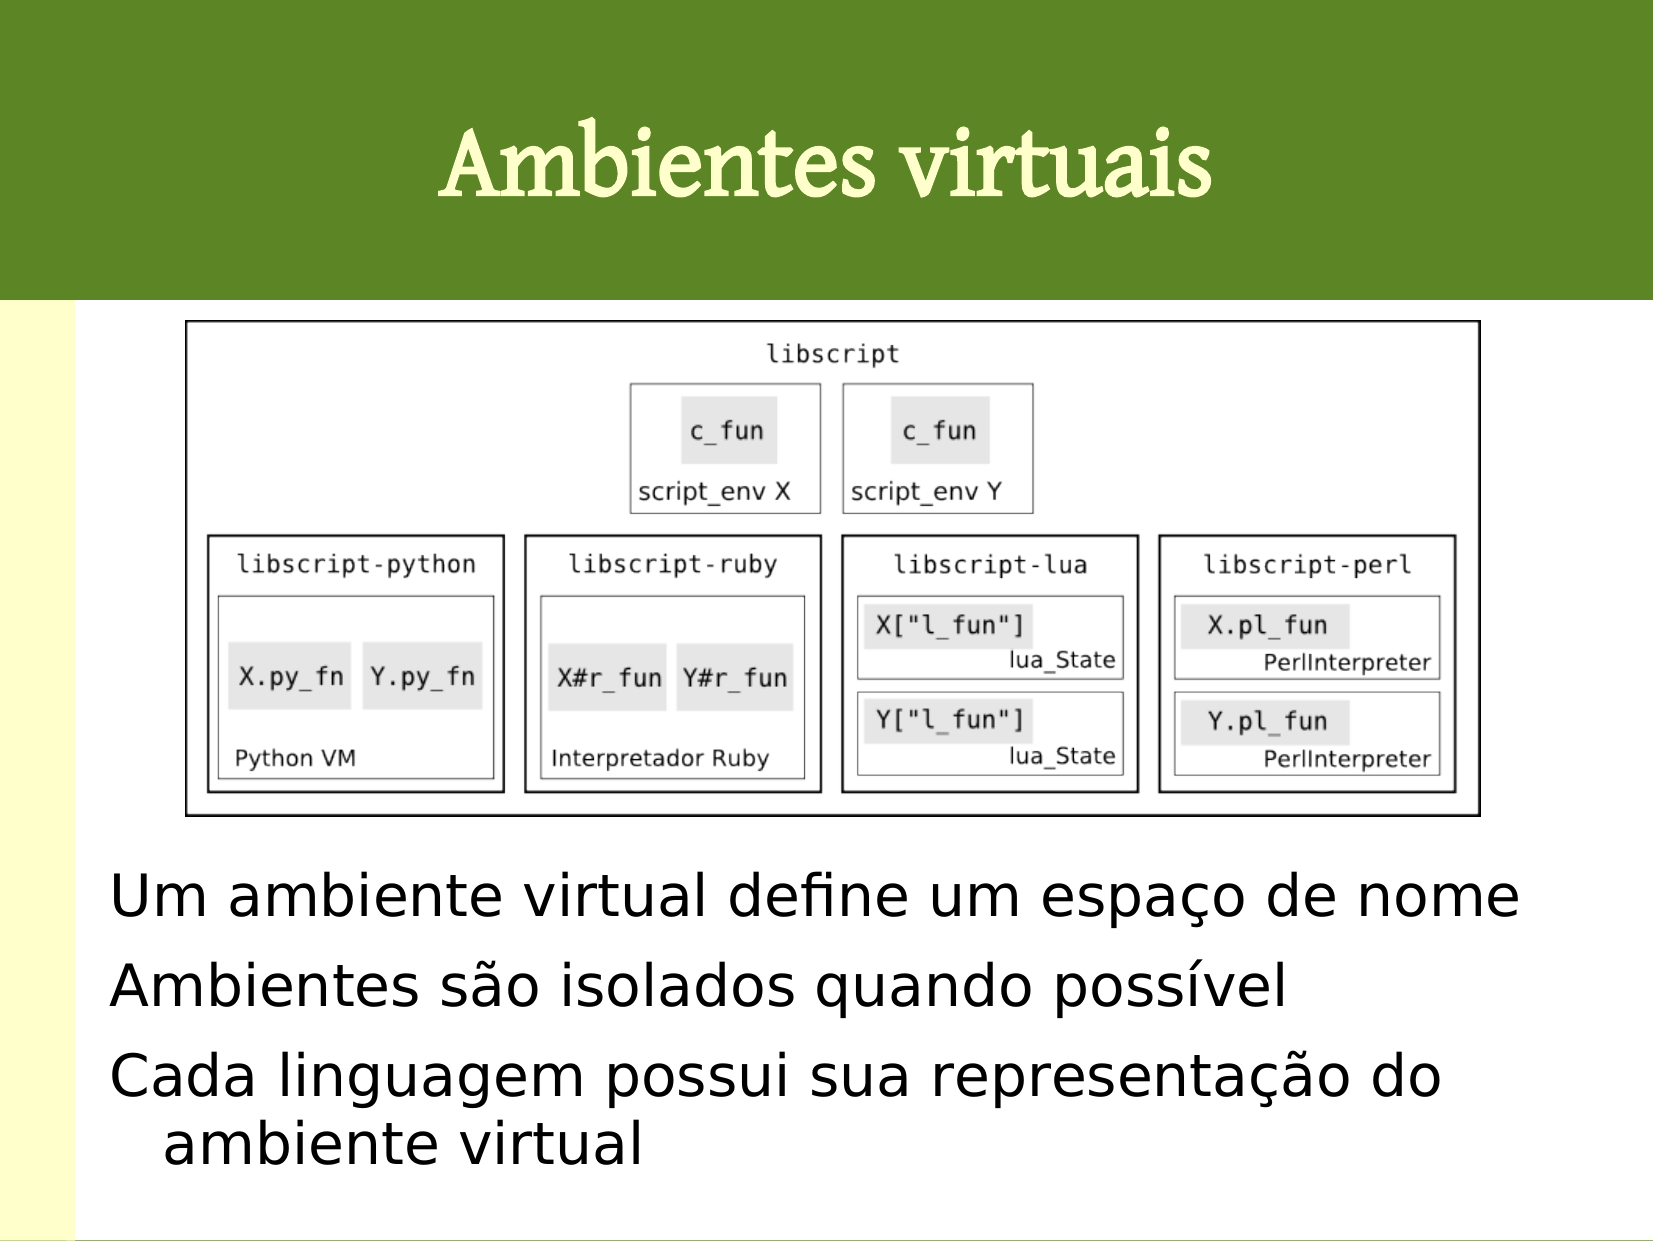

# Ambientes virtuais
Um ambiente virtual define um espaço de nome
Ambientes são isolados quando possível
Cada linguagem possui sua representação do ambiente virtual